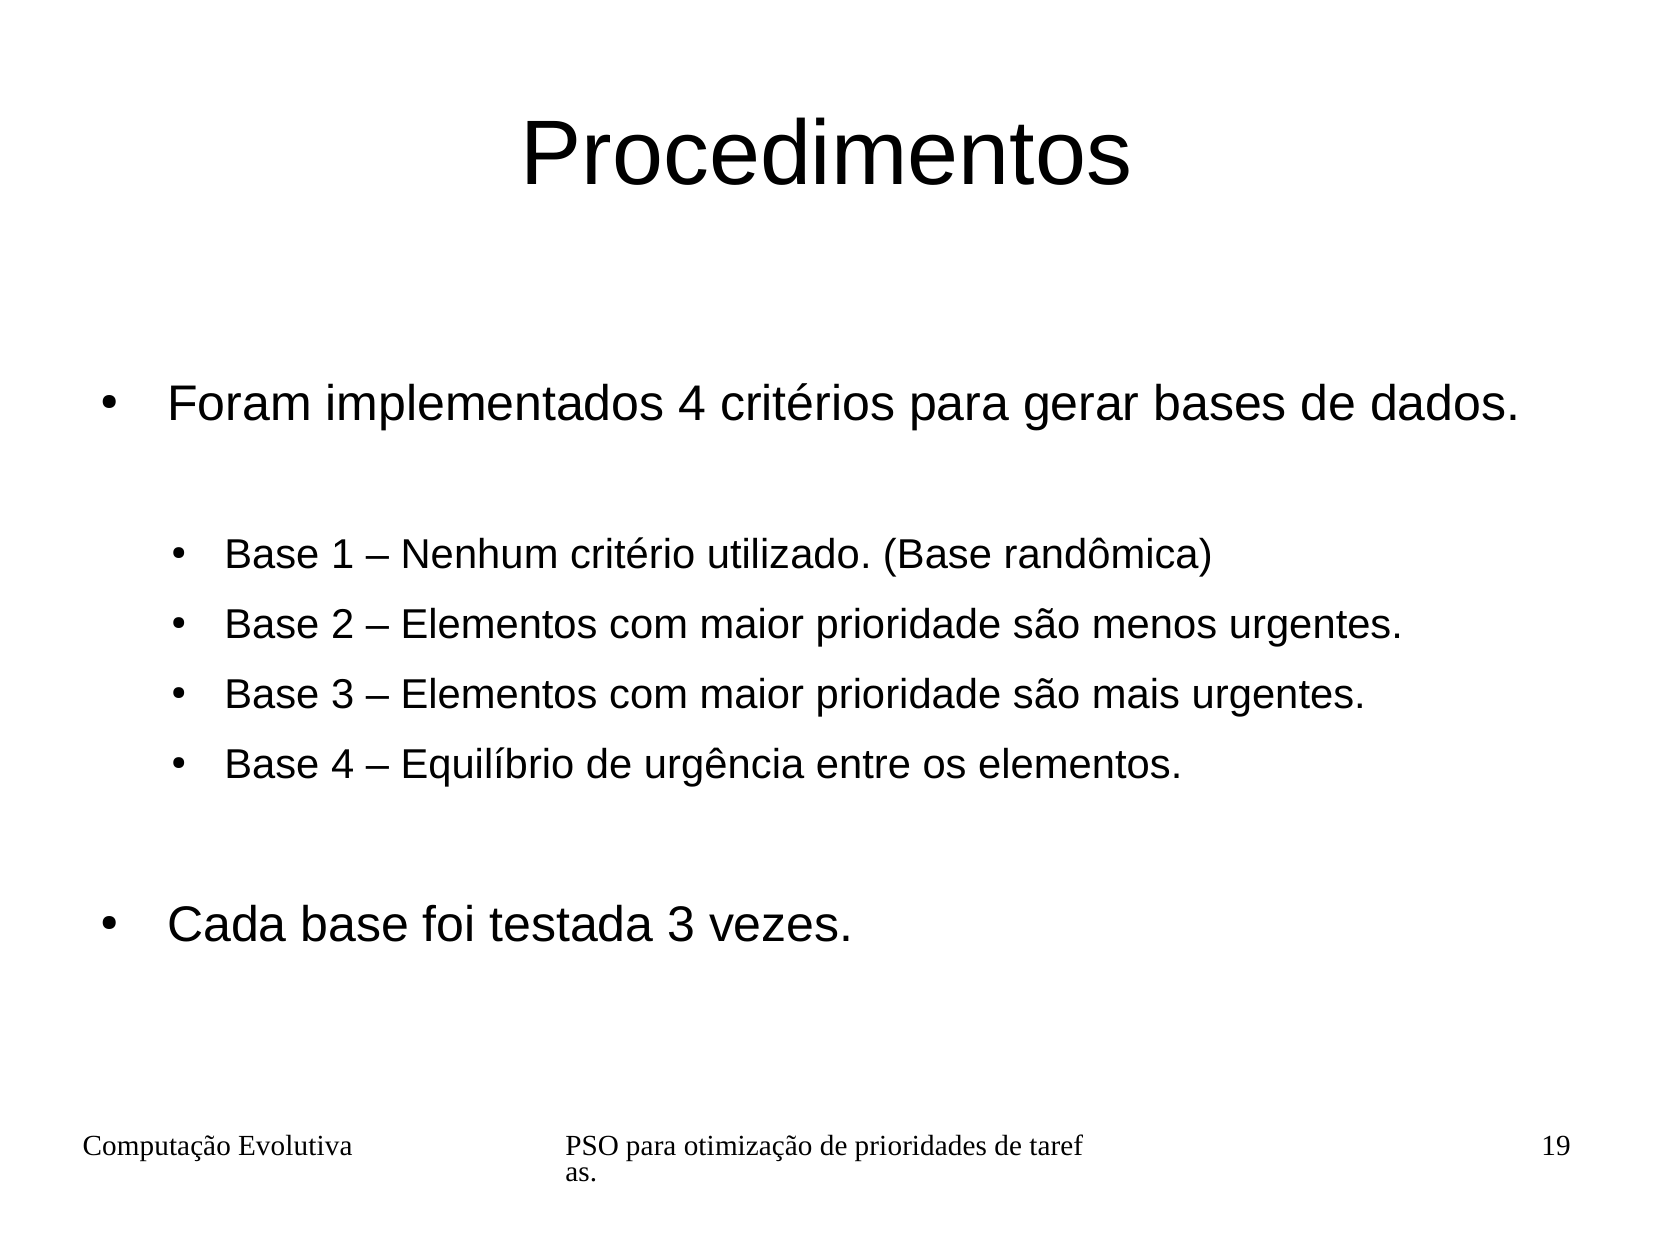

# Procedimentos
 Foram implementados 4 critérios para gerar bases de dados.
Base 1 – Nenhum critério utilizado. (Base randômica)
Base 2 – Elementos com maior prioridade são menos urgentes.
Base 3 – Elementos com maior prioridade são mais urgentes.
Base 4 – Equilíbrio de urgência entre os elementos.
 Cada base foi testada 3 vezes.
Computação Evolutiva
PSO para otimização de prioridades de tarefas.
19